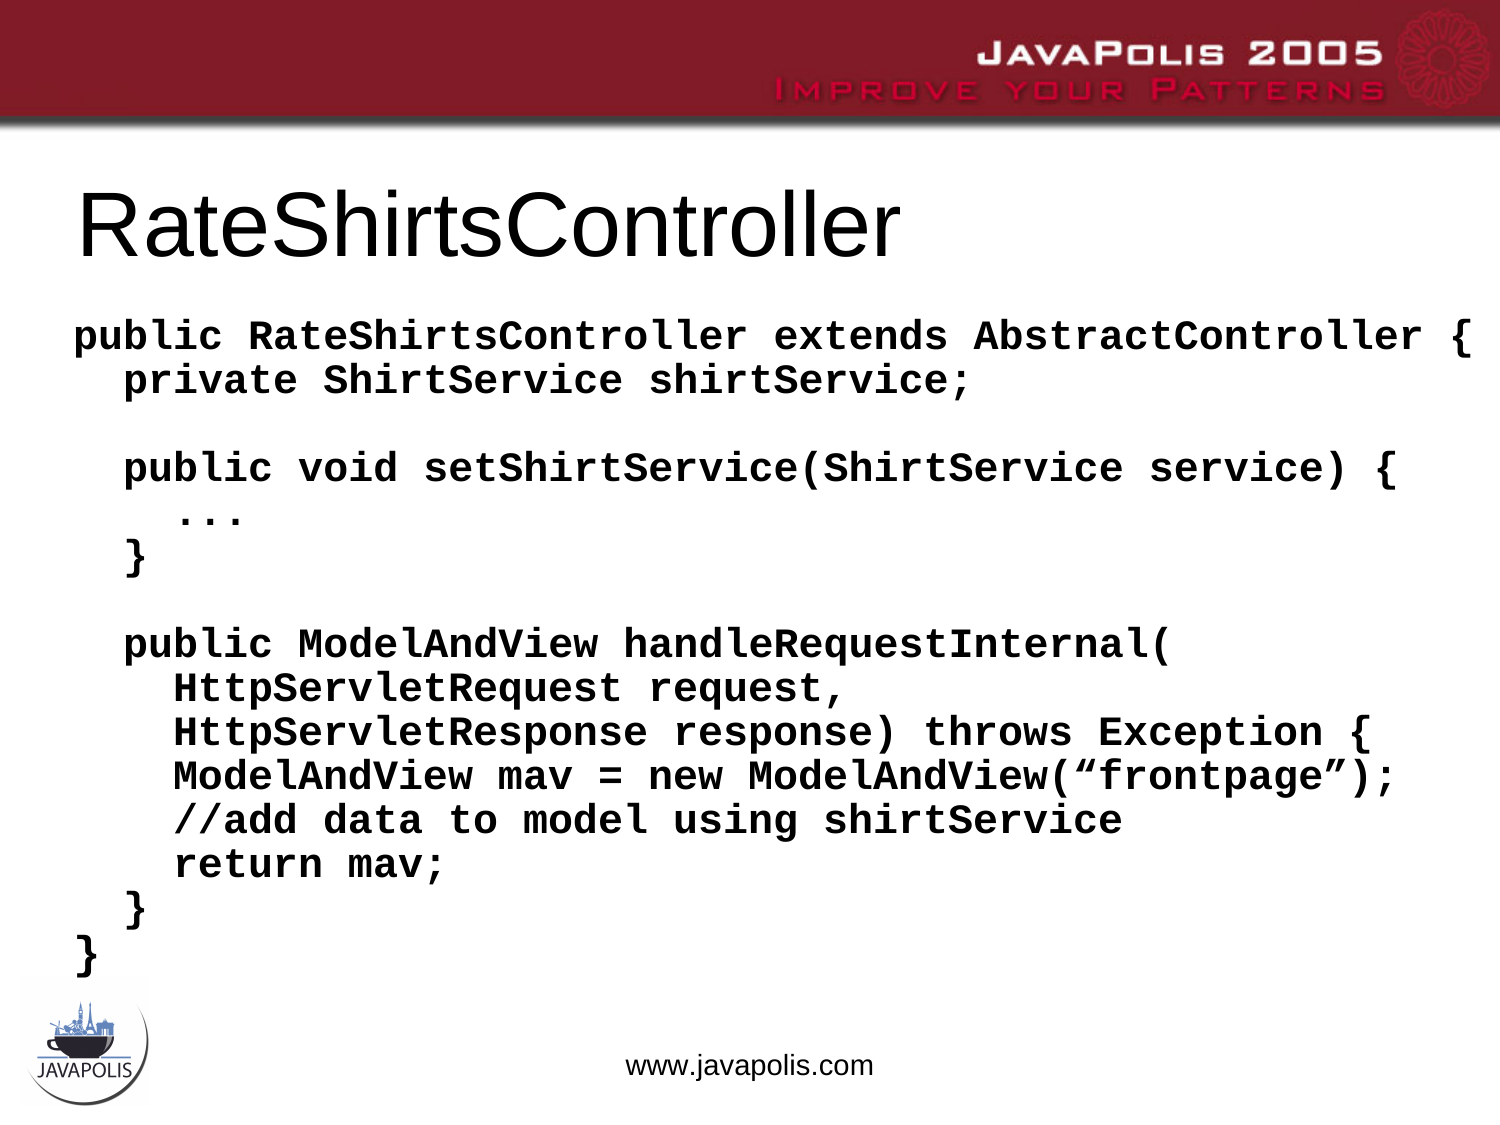

# RateShirtsController
public RateShirtsController extends AbstractController {
 private ShirtService shirtService;
 public void setShirtService(ShirtService service) {
 ...
 }
 public ModelAndView handleRequestInternal(
 HttpServletRequest request,
 HttpServletResponse response) throws Exception {
 ModelAndView mav = new ModelAndView(“frontpage”);
 //add data to model using shirtService
 return mav;
 }
}